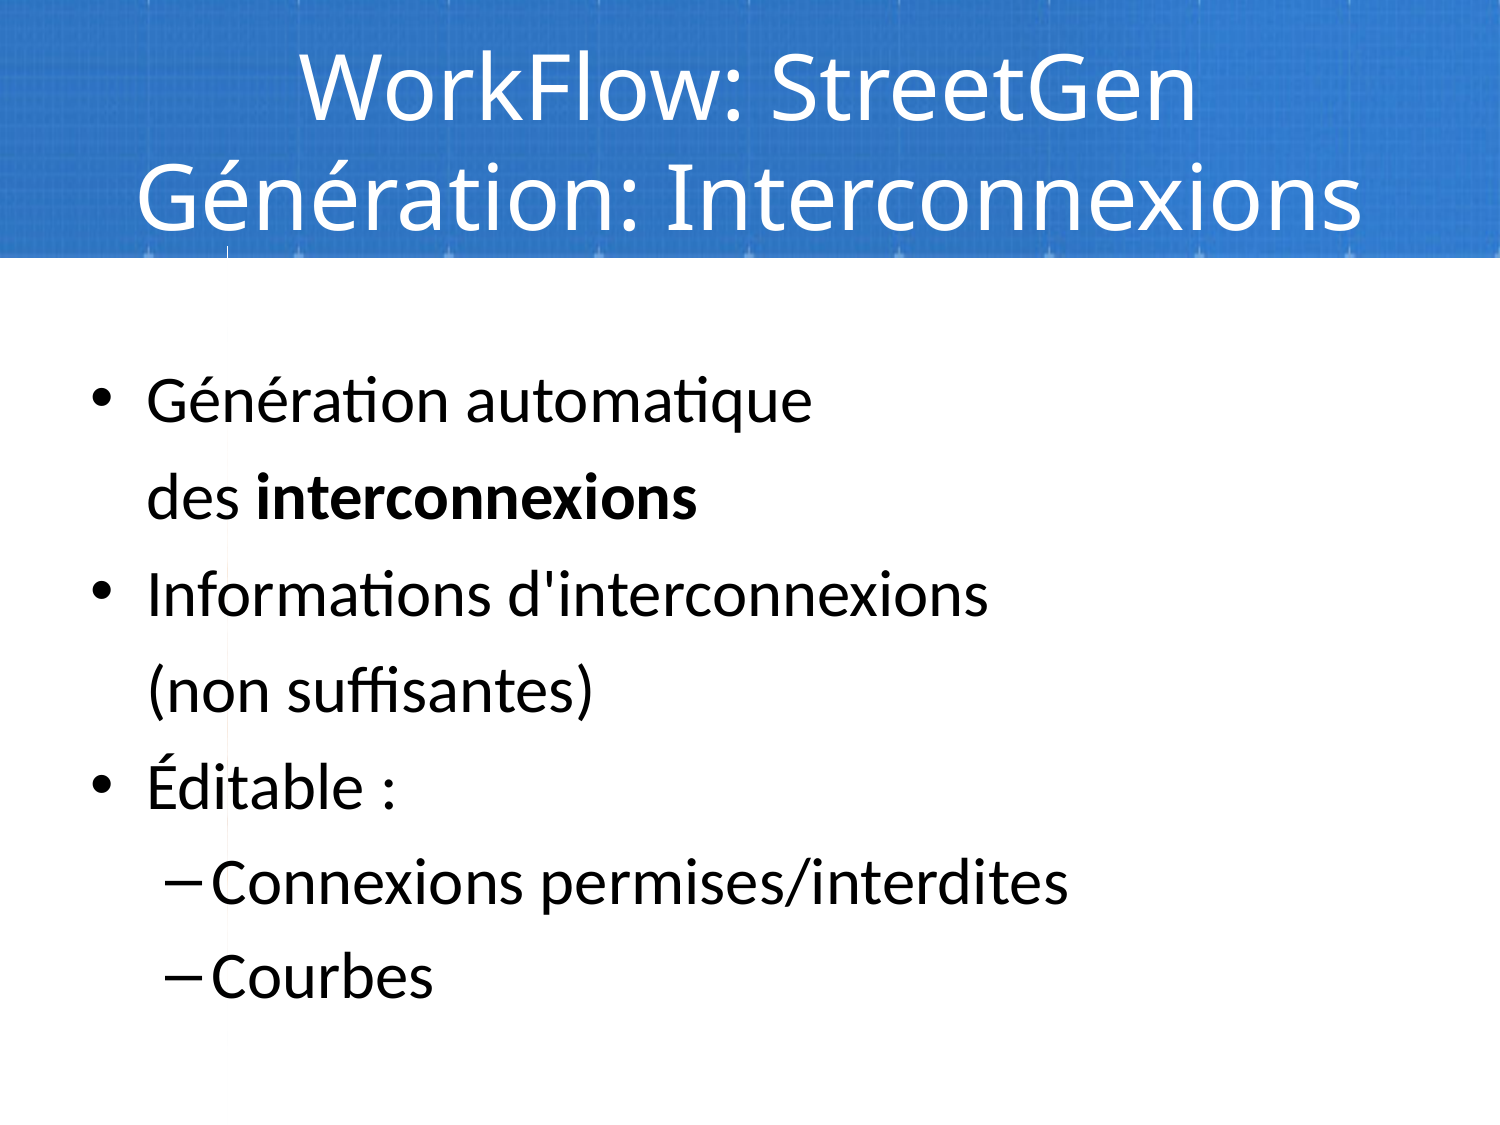

# WorkFlow: StreetGen Génération: Interconnexions
Génération automatique
des interconnexions
Informations d'interconnexions
(non suffisantes)
Éditable :
Connexions permises/interdites
Courbes